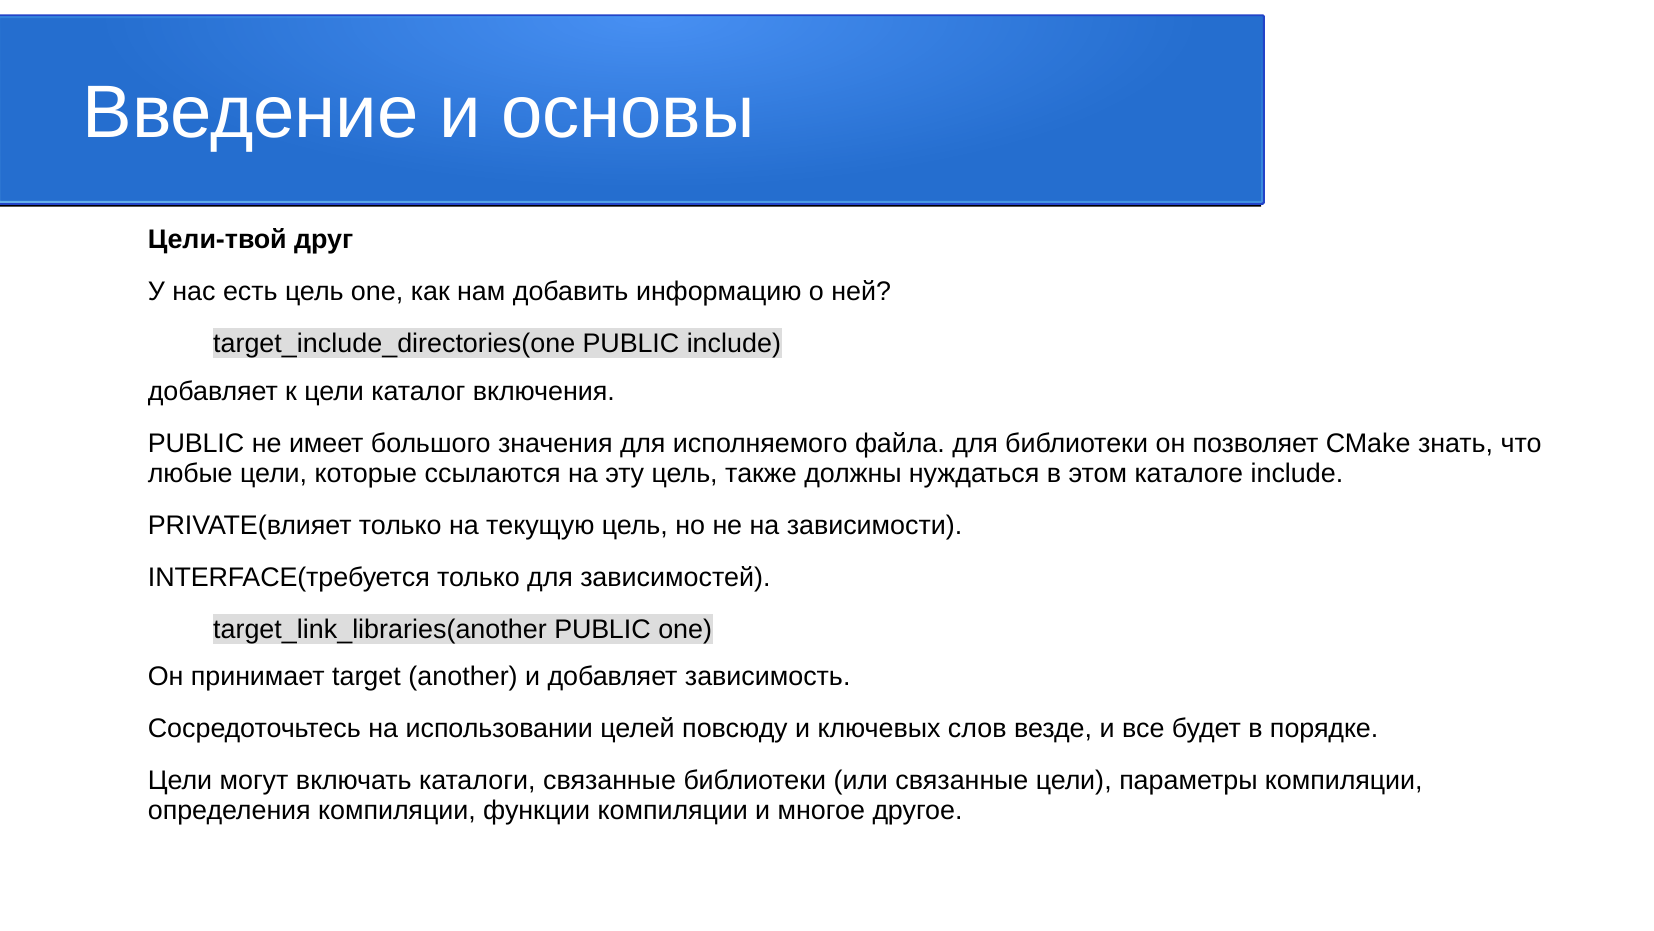

# Введение и основы
Цели-твой друг
У нас есть цель one, как нам добавить информацию о ней?
target_include_directories(one PUBLIC include)
добавляет к цели каталог включения.
PUBLIC не имеет большого значения для исполняемого файла. для библиотеки он позволяет CMake знать, что любые цели, которые ссылаются на эту цель, также должны нуждаться в этом каталоге include.
PRIVATE(влияет только на текущую цель, но не на зависимости).
INTERFACE(требуется только для зависимостей).
target_link_libraries(another PUBLIC one)
Он принимает target (another) и добавляет зависимость.
Сосредоточьтесь на использовании целей повсюду и ключевых слов везде, и все будет в порядке.
Цели могут включать каталоги, связанные библиотеки (или связанные цели), параметры компиляции, определения компиляции, функции компиляции и многое другое.